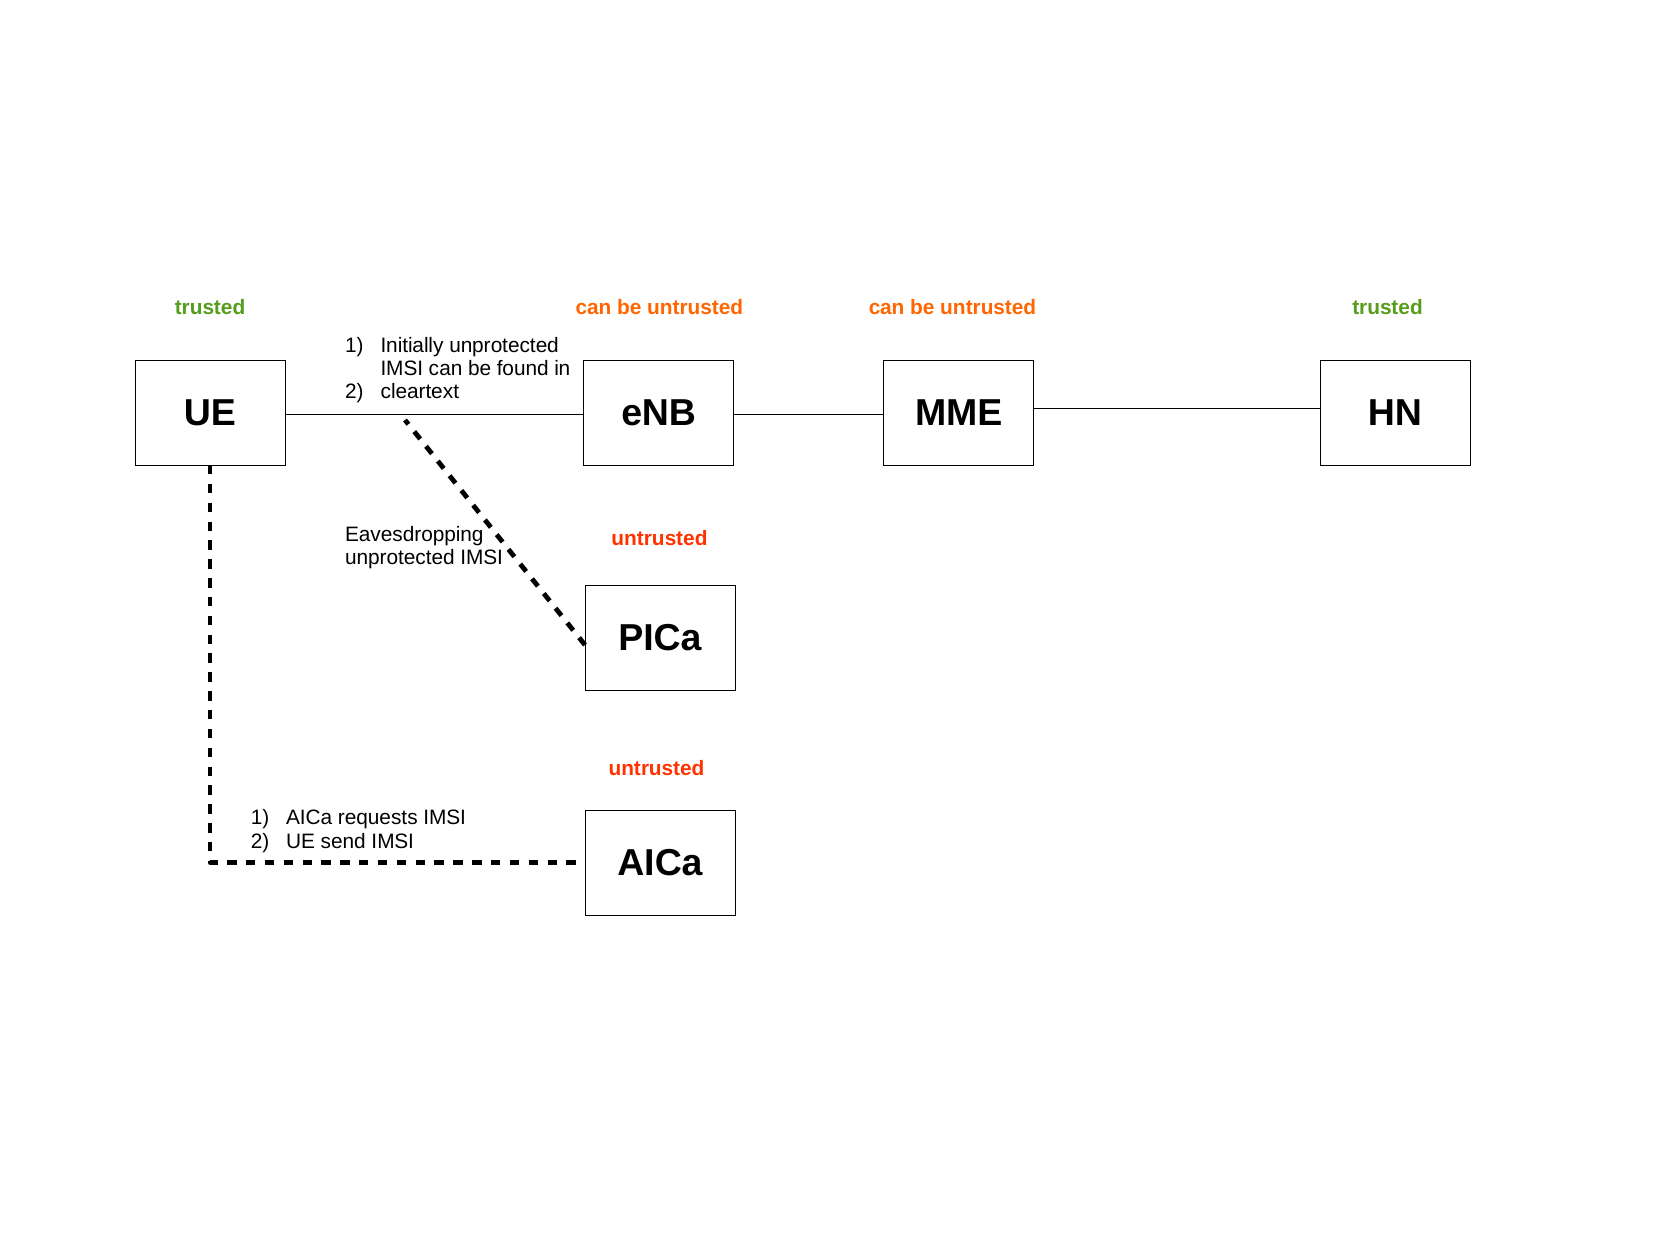

trusted
can be untrusted
can be untrusted
trusted
Initially unprotected
IMSI can be found in
cleartext
UE
eNB
MME
HN
Eavesdropping
unprotected IMSI
untrusted
PICa
untrusted
AICa requests IMSI
UE send IMSI
AICa